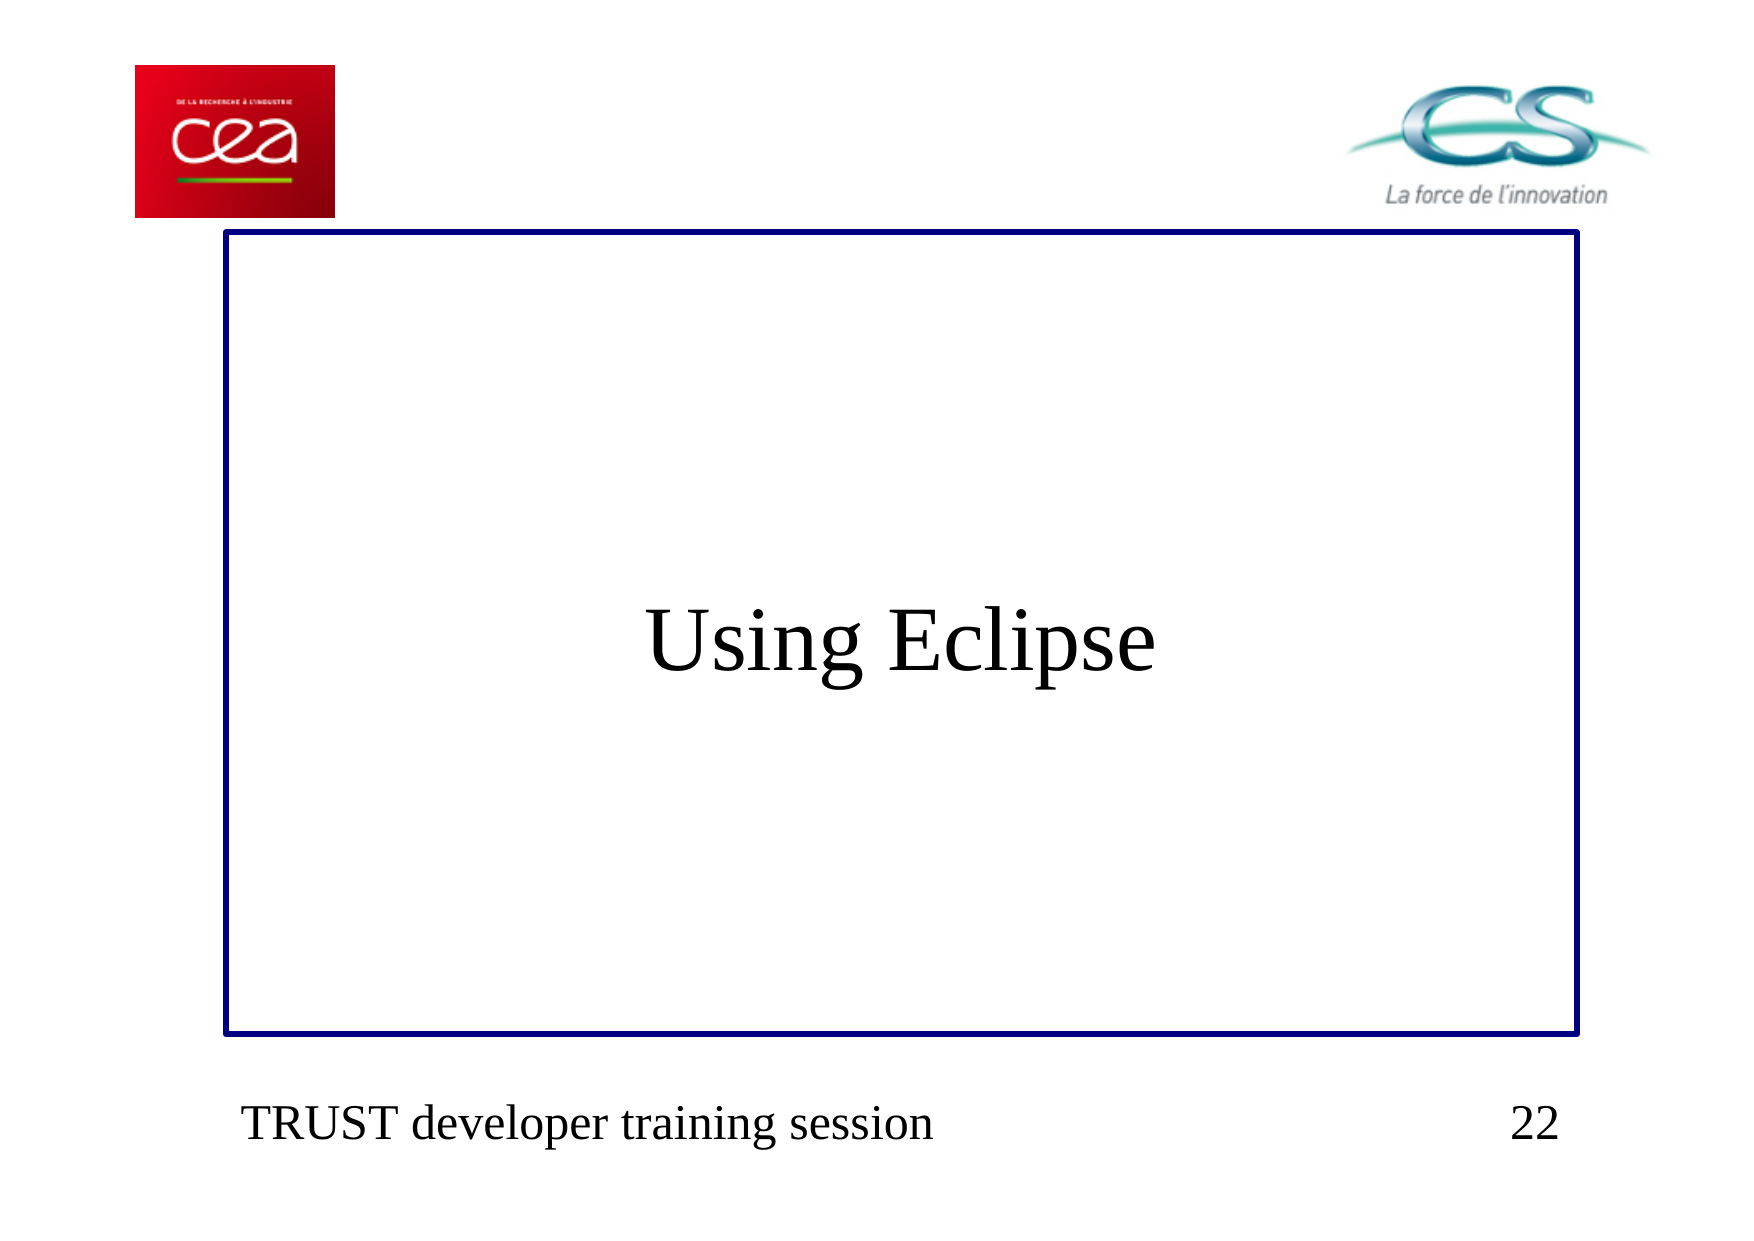

# Using Eclipse
TRUST developer training session
22